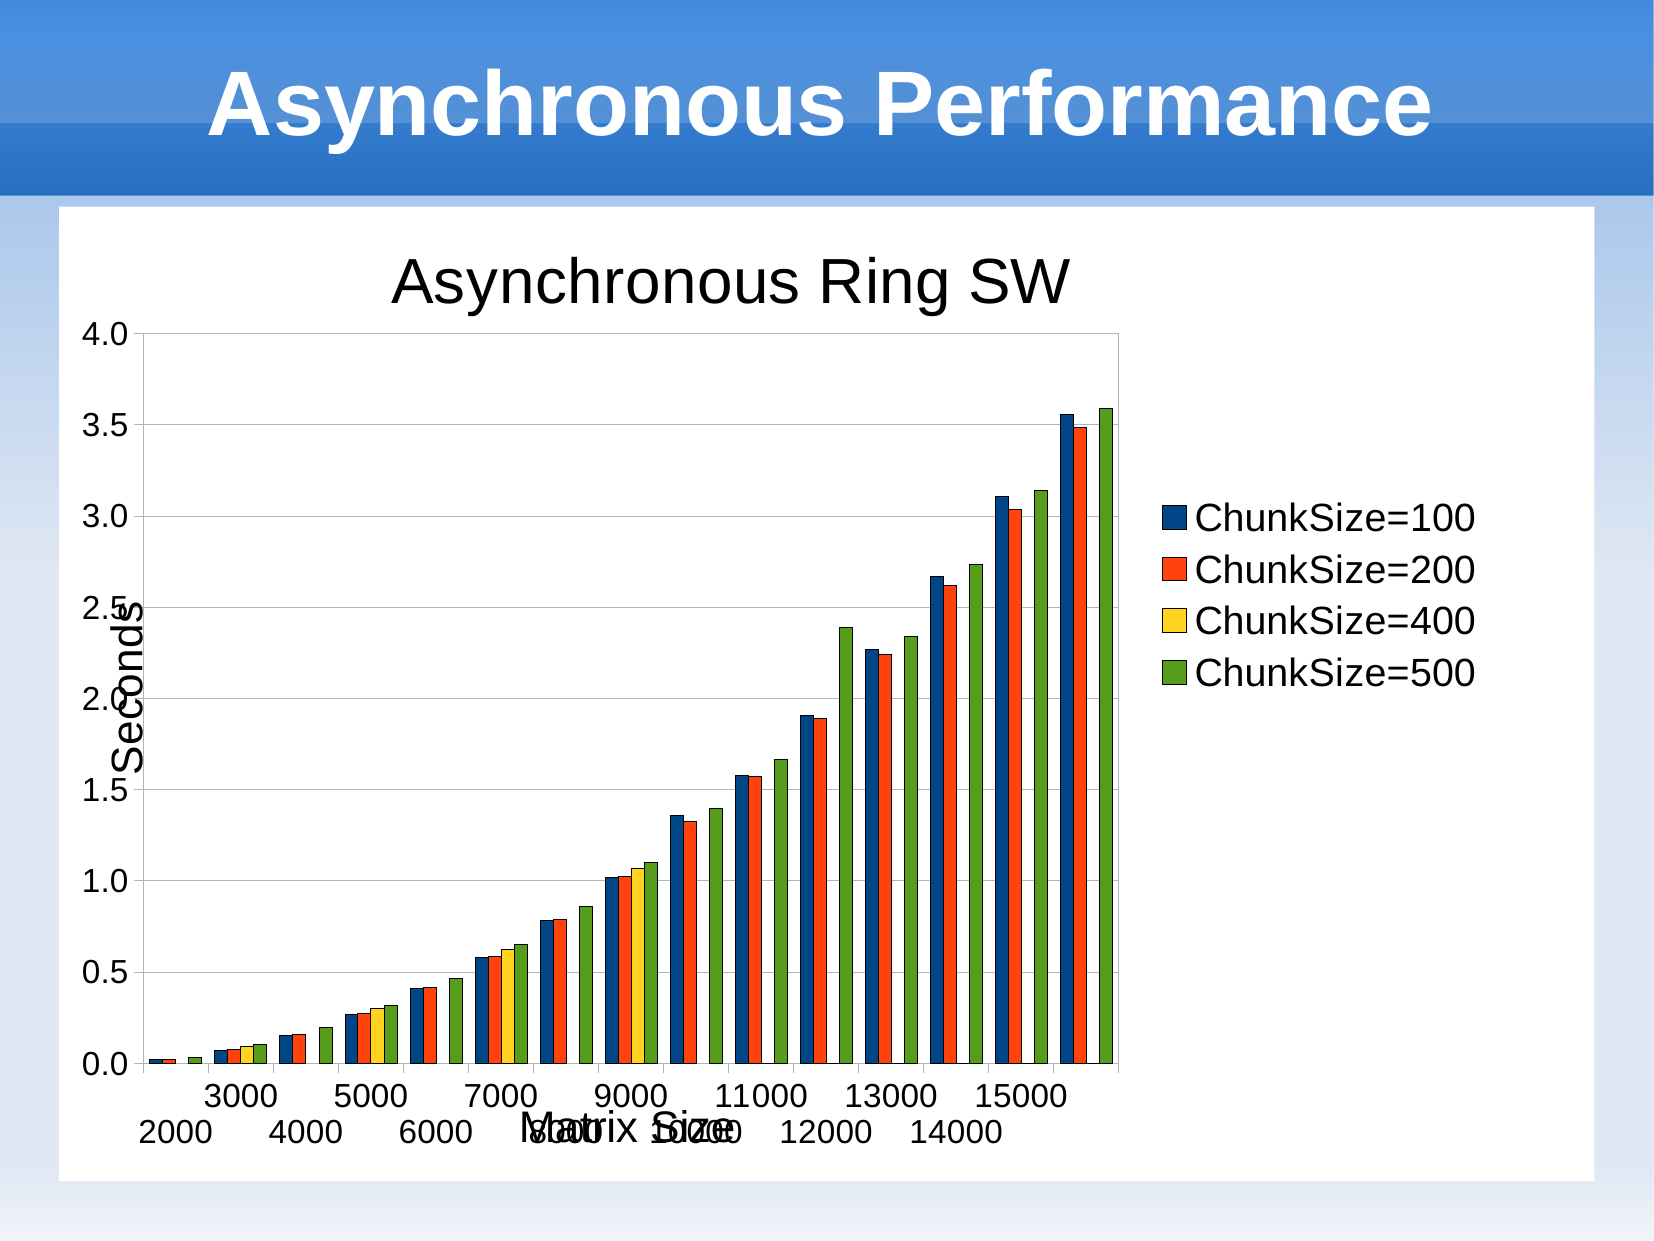

# Asynchronous Performance
### Chart: Asynchronous Ring SW
| Category | ChunkSize=100 | ChunkSize=200 | ChunkSize=400 | ChunkSize=500 |
|---|---|---|---|---|
| 2000 | 0.021085 | 0.023555 | None | 0.034233 |
| 3000 | 0.072338 | 0.077997 | 0.093824 | 0.101888 |
| 4000 | 0.154204 | 0.160828 | None | 0.195472 |
| 5000 | 0.265925 | 0.274421 | 0.301864 | 0.318383 |
| 6000 | 0.409065 | 0.416363 | None | 0.468242 |
| 7000 | 0.581706 | 0.584776 | 0.626286 | 0.651399 |
| 8000 | 0.786197 | 0.789438 | None | 0.859825 |
| 9000 | 1.02148 | 1.023653 | 1.068425 | 1.099603 |
| 10000 | 1.359928 | 1.325112 | None | 1.396886 |
| 11000 | 1.580107 | 1.572059 | 0.0 | 1.665221 |
| 12000 | 1.90547 | 1.889952 | 0.0 | 2.389074 |
| 13000 | 2.26867 | 2.243027 | 0.0 | 2.339897 |
| 14000 | 2.667818 | 2.618356 | 0.0 | 2.734475 |
| 15000 | 3.108623 | 3.037743 | 0.0 | 3.139252 |
| None | 3.55543 | 3.484075 | 0.0 | 3.589251 |